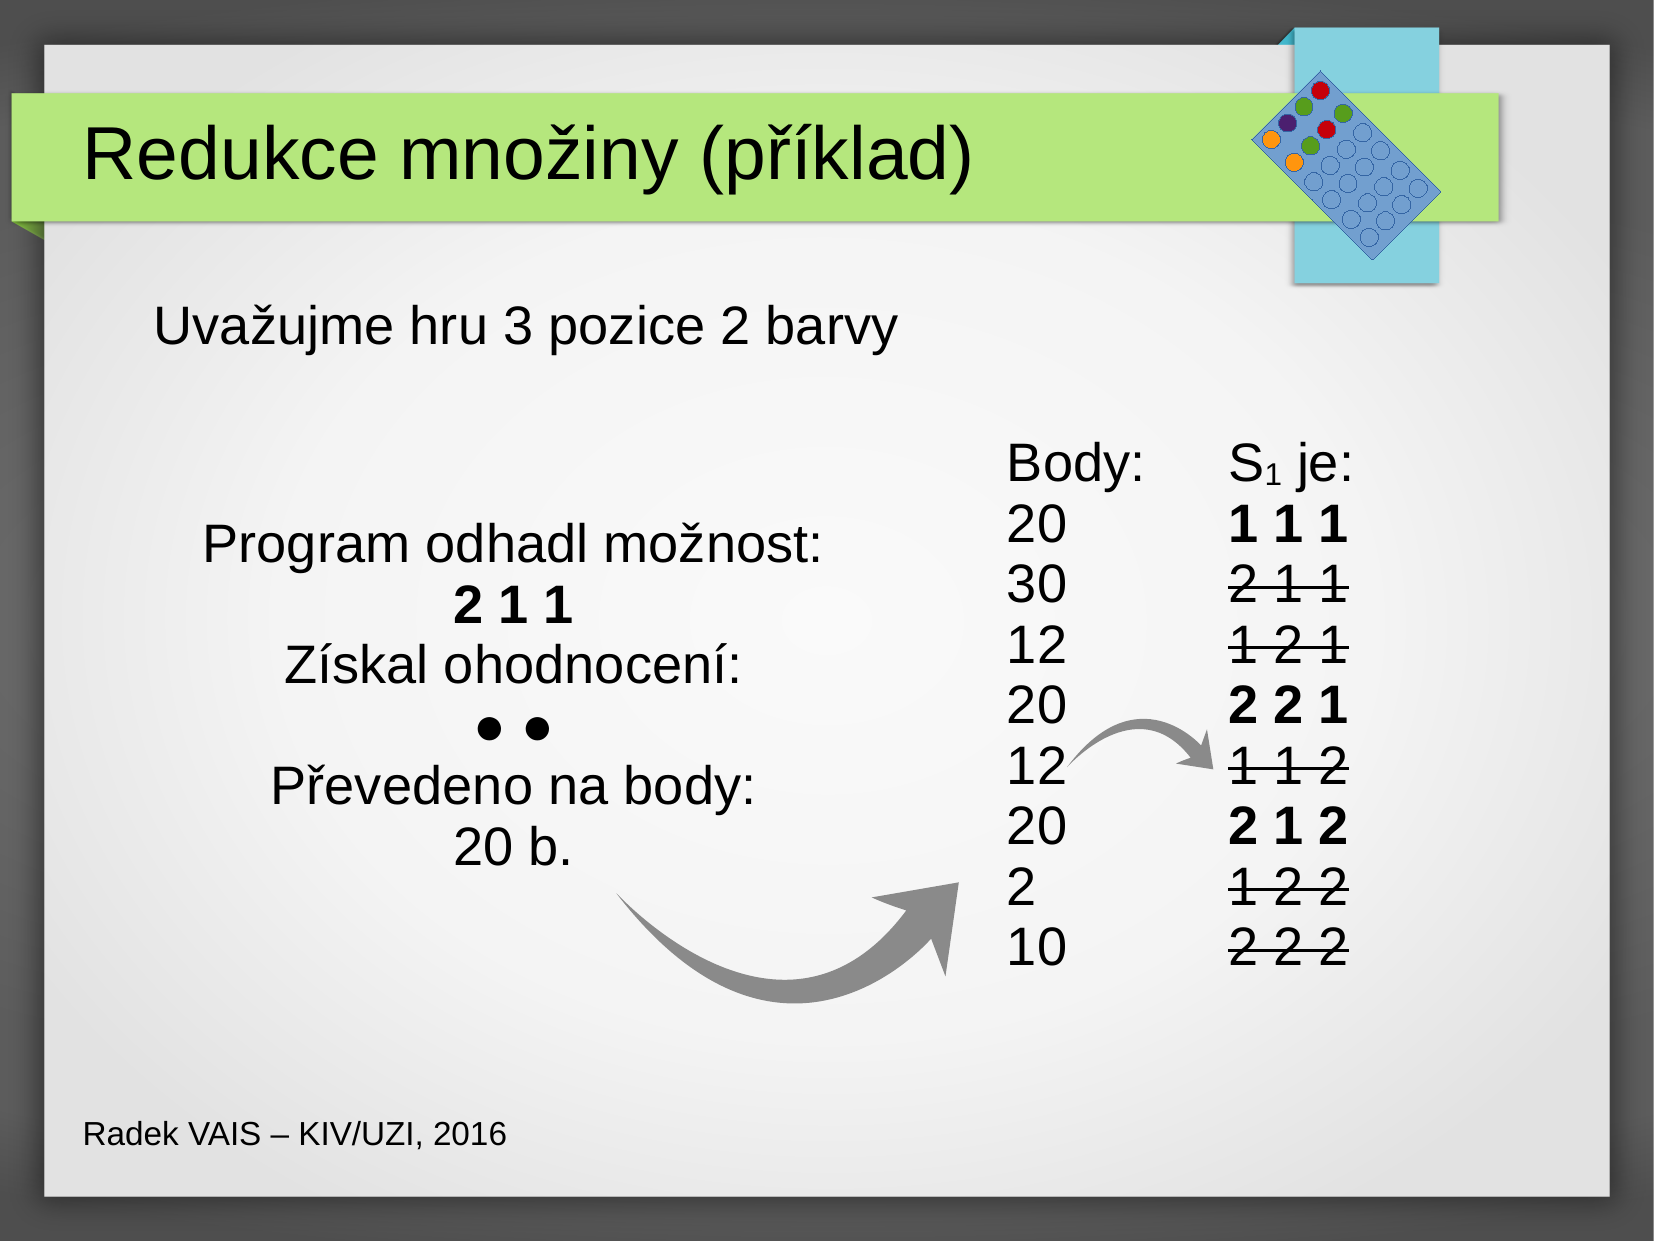

# Redukce množiny (příklad)
Uvažujme hru 3 pozice 2 barvy
Body:		S1 je:
20			1 1 1
30			2 1 1
12			1 2 1
20			2 2 1
12			1 1 2
20			2 1 2
2			1 2 2
10			2 2 2
Program odhadl možnost:
2 1 1
Získal ohodnocení:
● ●
Převedeno na body:
20 b.
Radek VAIS – KIV/UZI, 2016